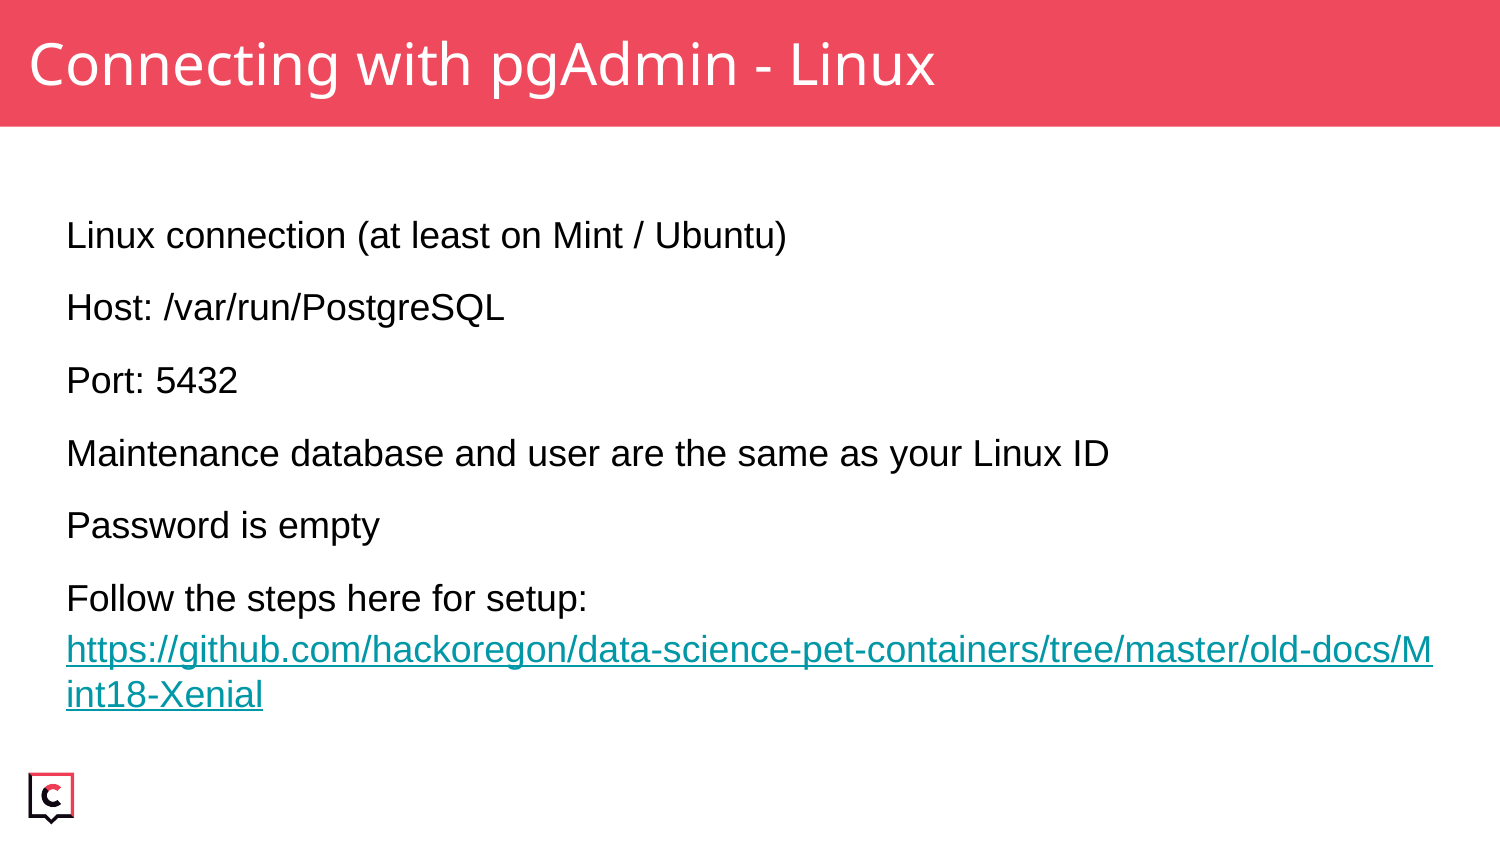

# Connecting with pgAdmin - Linux
Linux connection (at least on Mint / Ubuntu)
Host: /var/run/PostgreSQL
Port: 5432
Maintenance database and user are the same as your Linux ID
Password is empty
Follow the steps here for setup: https://github.com/hackoregon/data-science-pet-containers/tree/master/old-docs/Mint18-Xenial